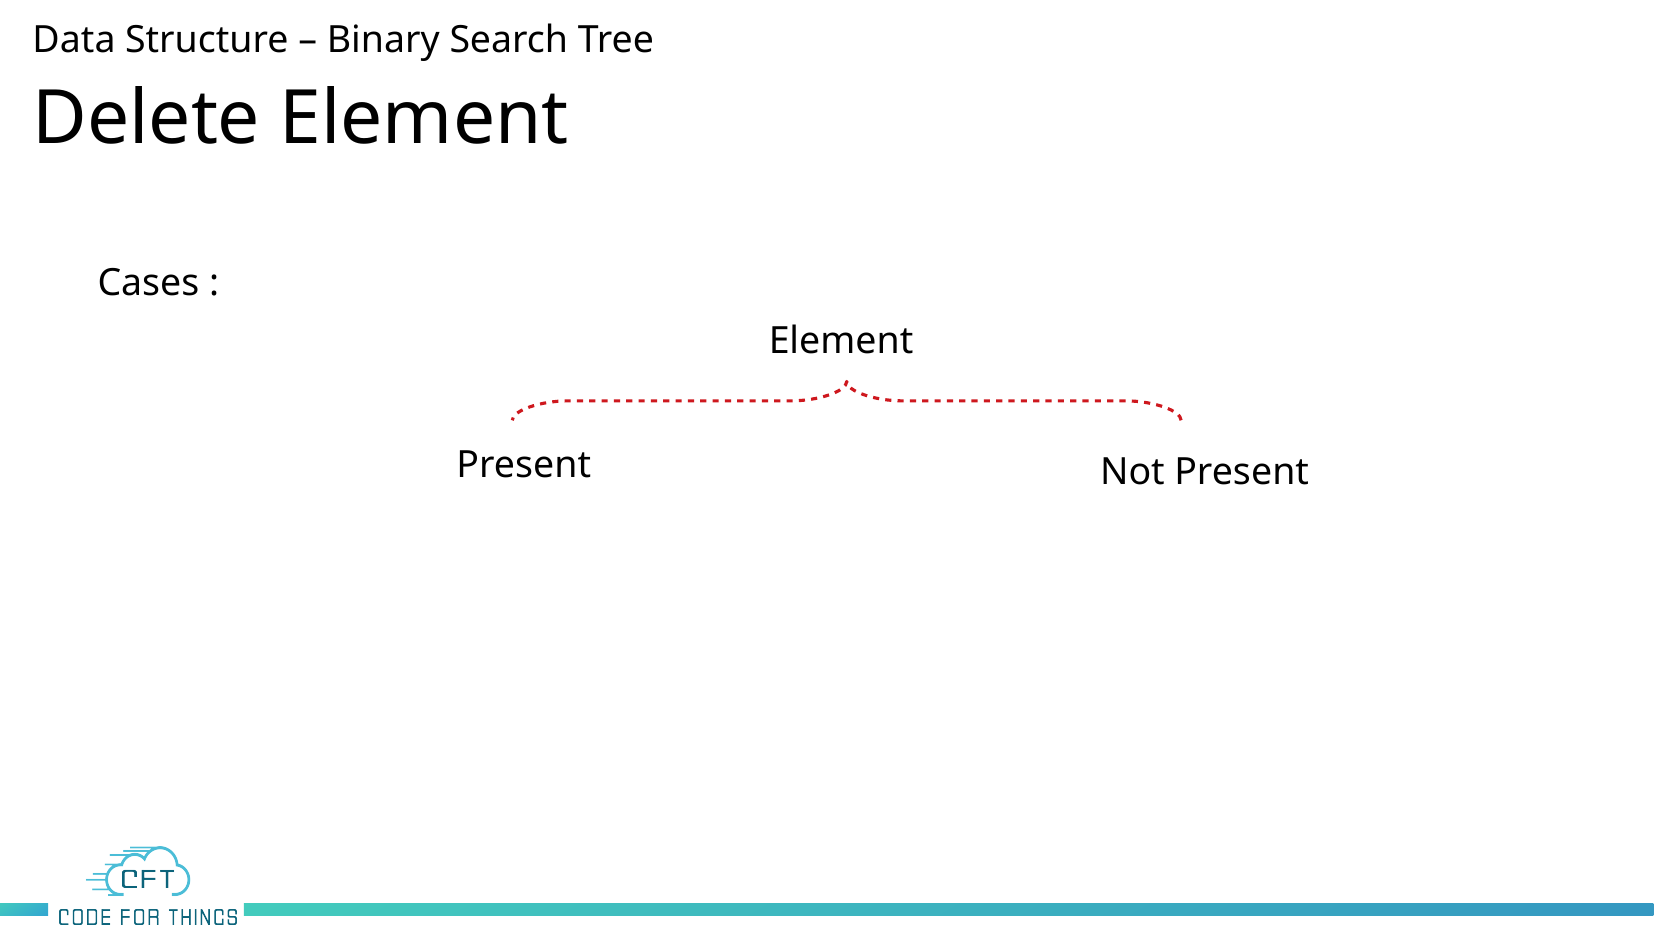

# Data Structure – Binary Search Tree Delete Element
Cases :
Element
Present
Not Present